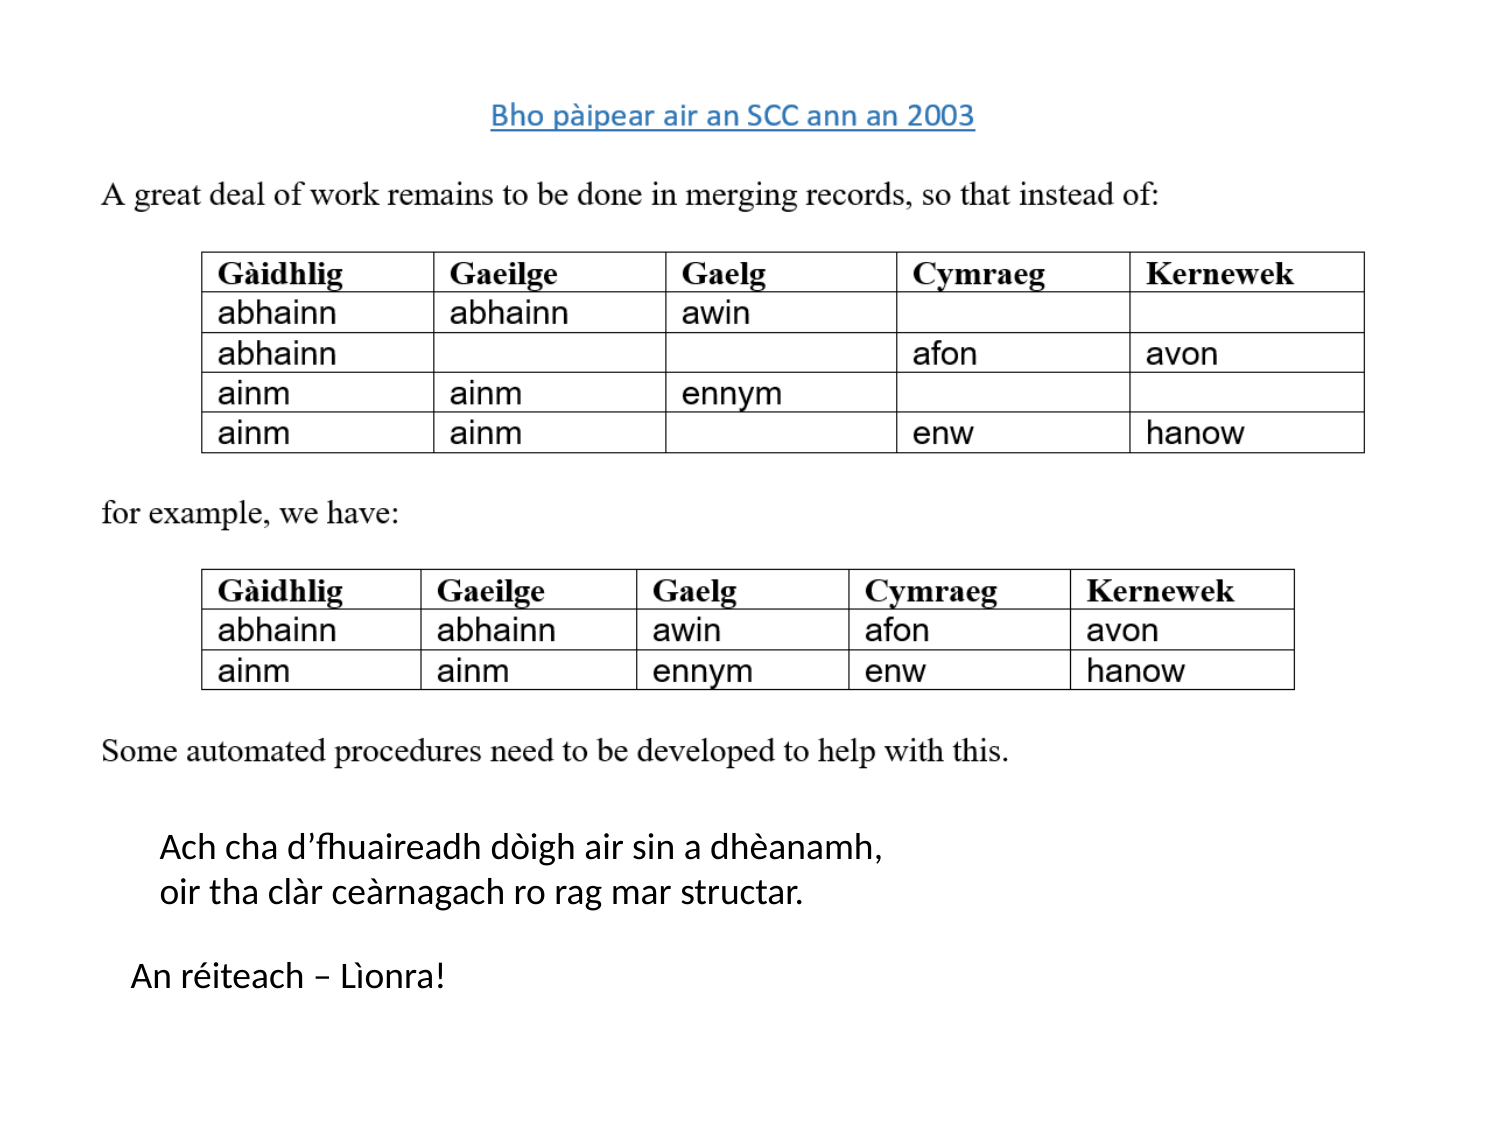

Ach cha dʼfhuaireadh dòigh air sin a dhèanamh,
oir tha clàr ceàrnagach ro rag mar structar.
An réiteach – Lìonra!